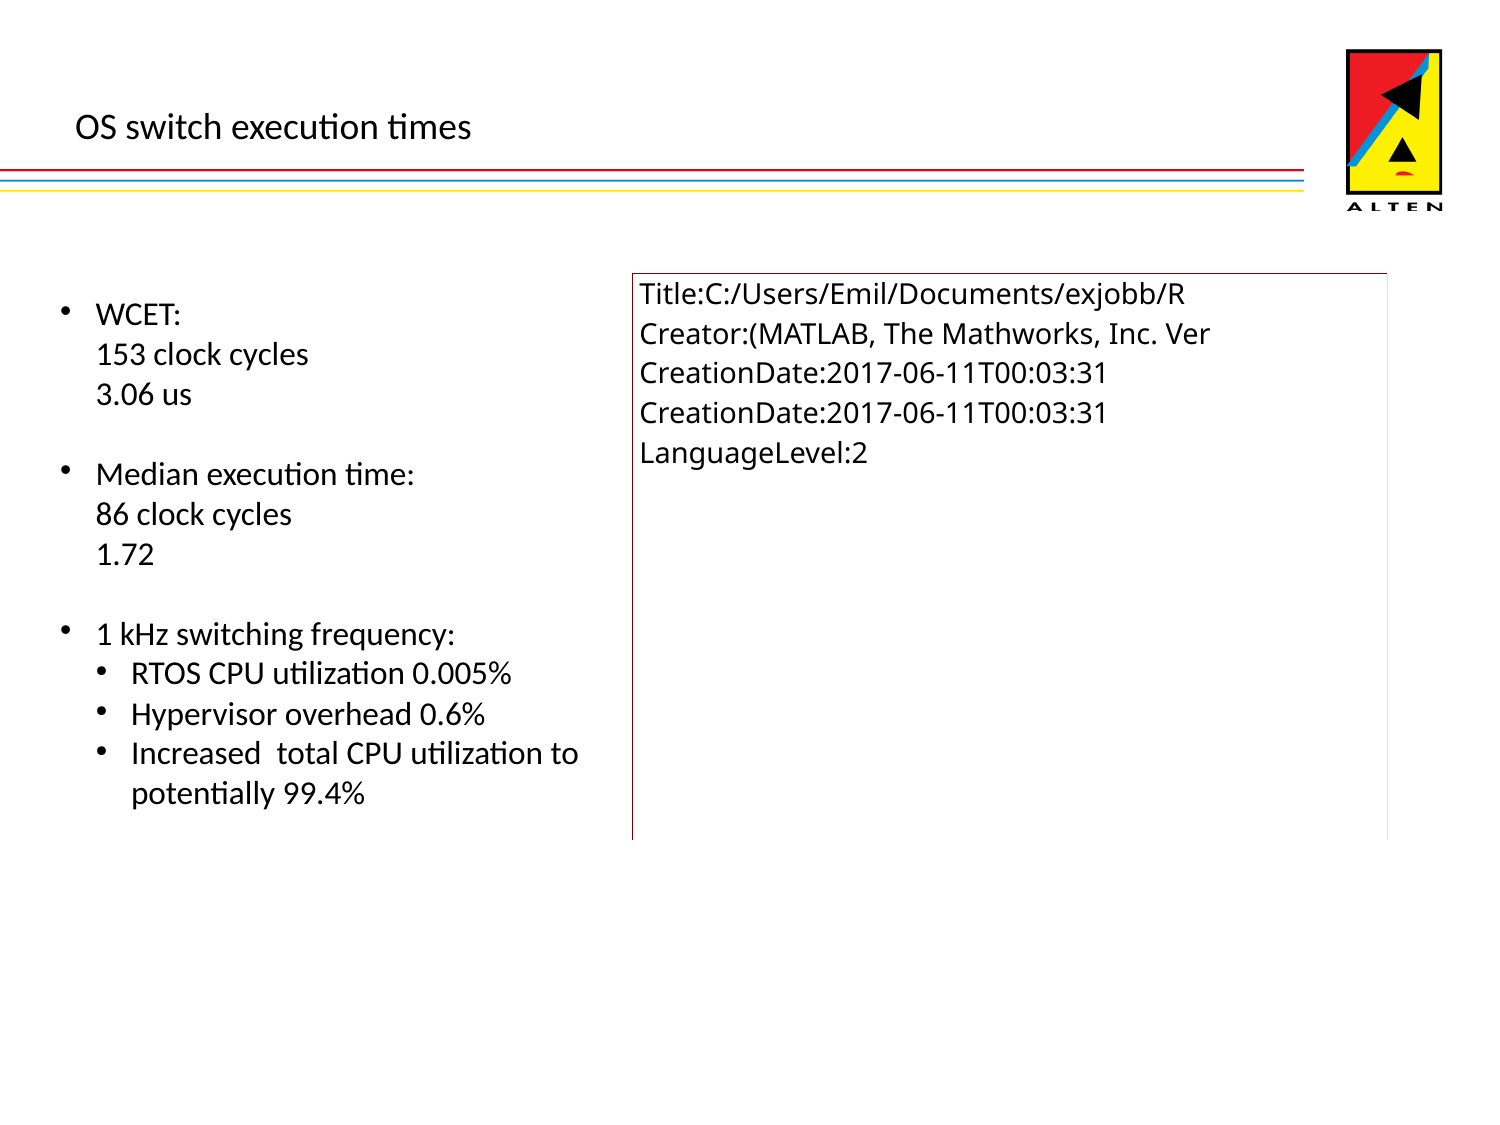

OS switch execution times
WCET:
153 clock cycles
3.06 us
Median execution time:
86 clock cycles
1.72
1 kHz switching frequency:
RTOS CPU utilization 0.005%
Hypervisor overhead 0.6%
Increased total CPU utilization to potentially 99.4%